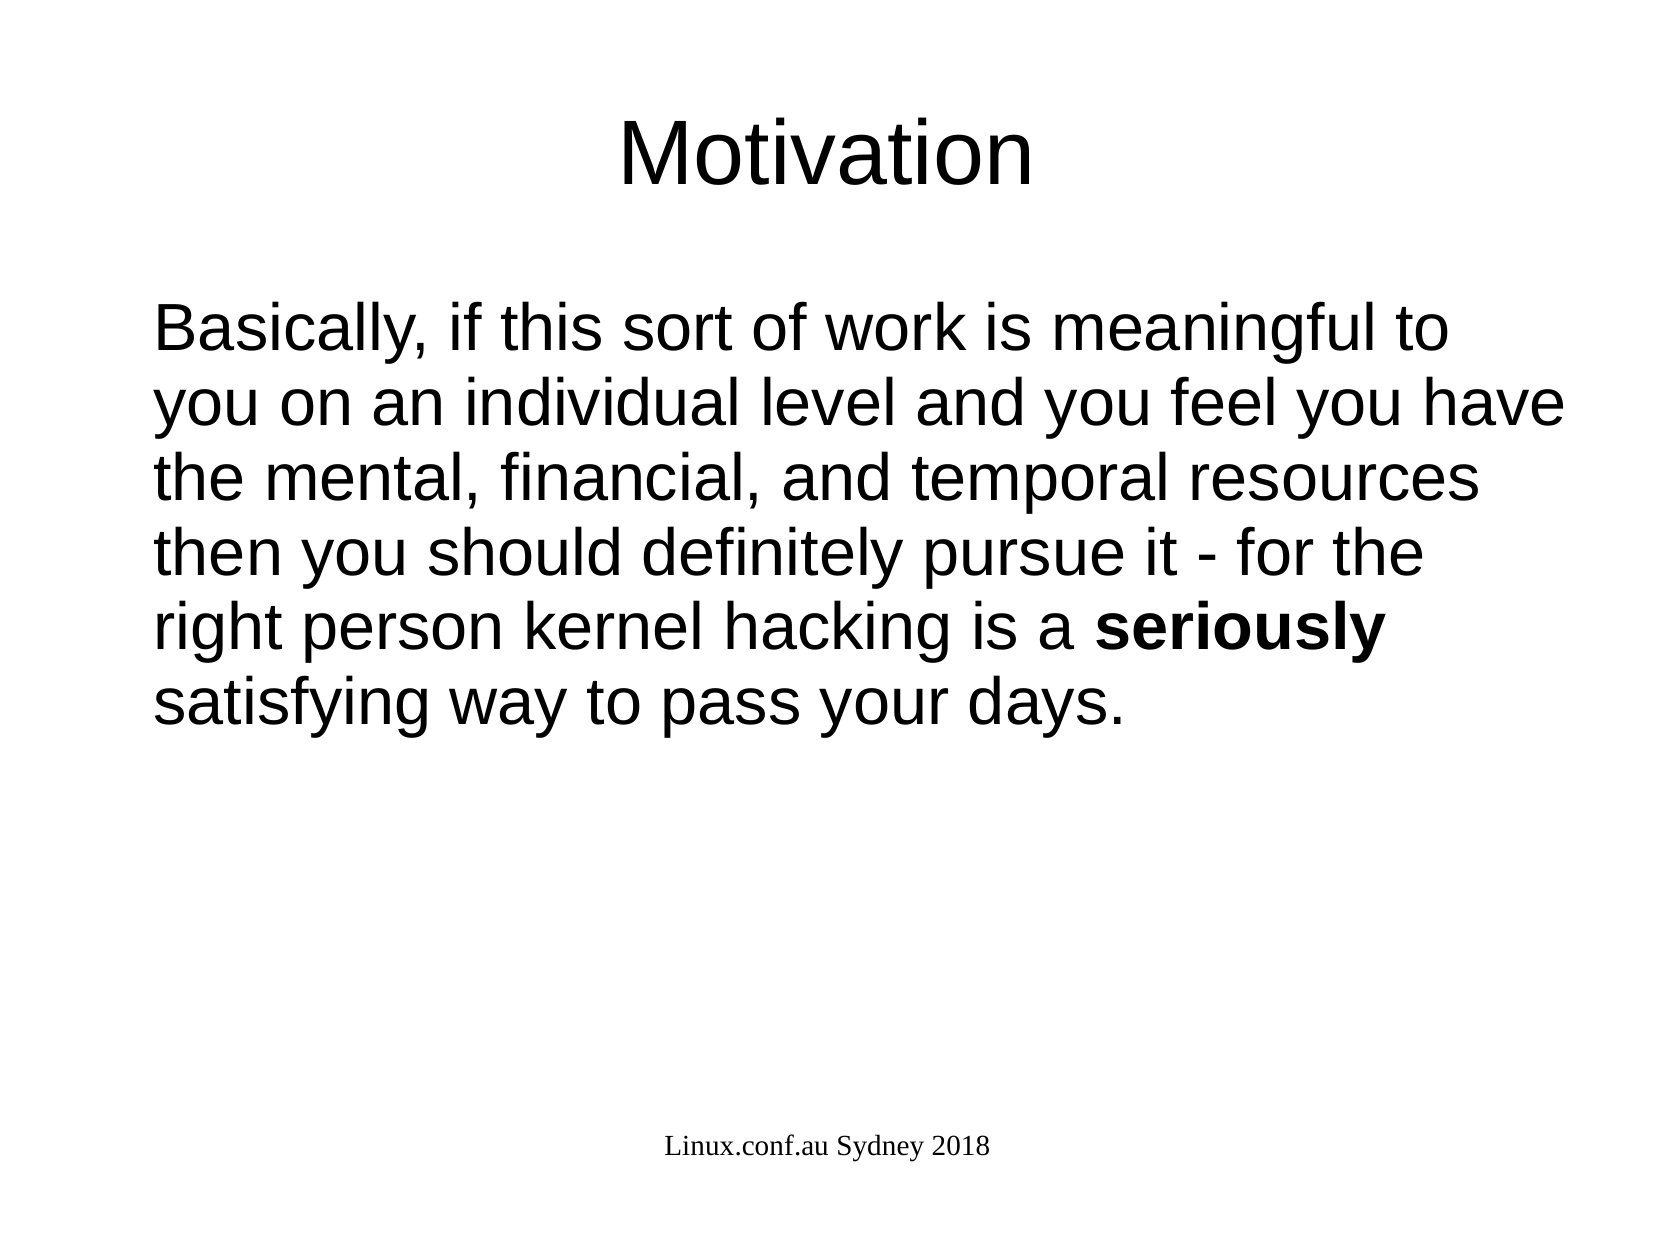

# Motivation
Basically, if this sort of work is meaningful to you on an individual level and you feel you have the mental, financial, and temporal resources then you should definitely pursue it - for the right person kernel hacking is a seriously satisfying way to pass your days.
Linux.conf.au Sydney 2018